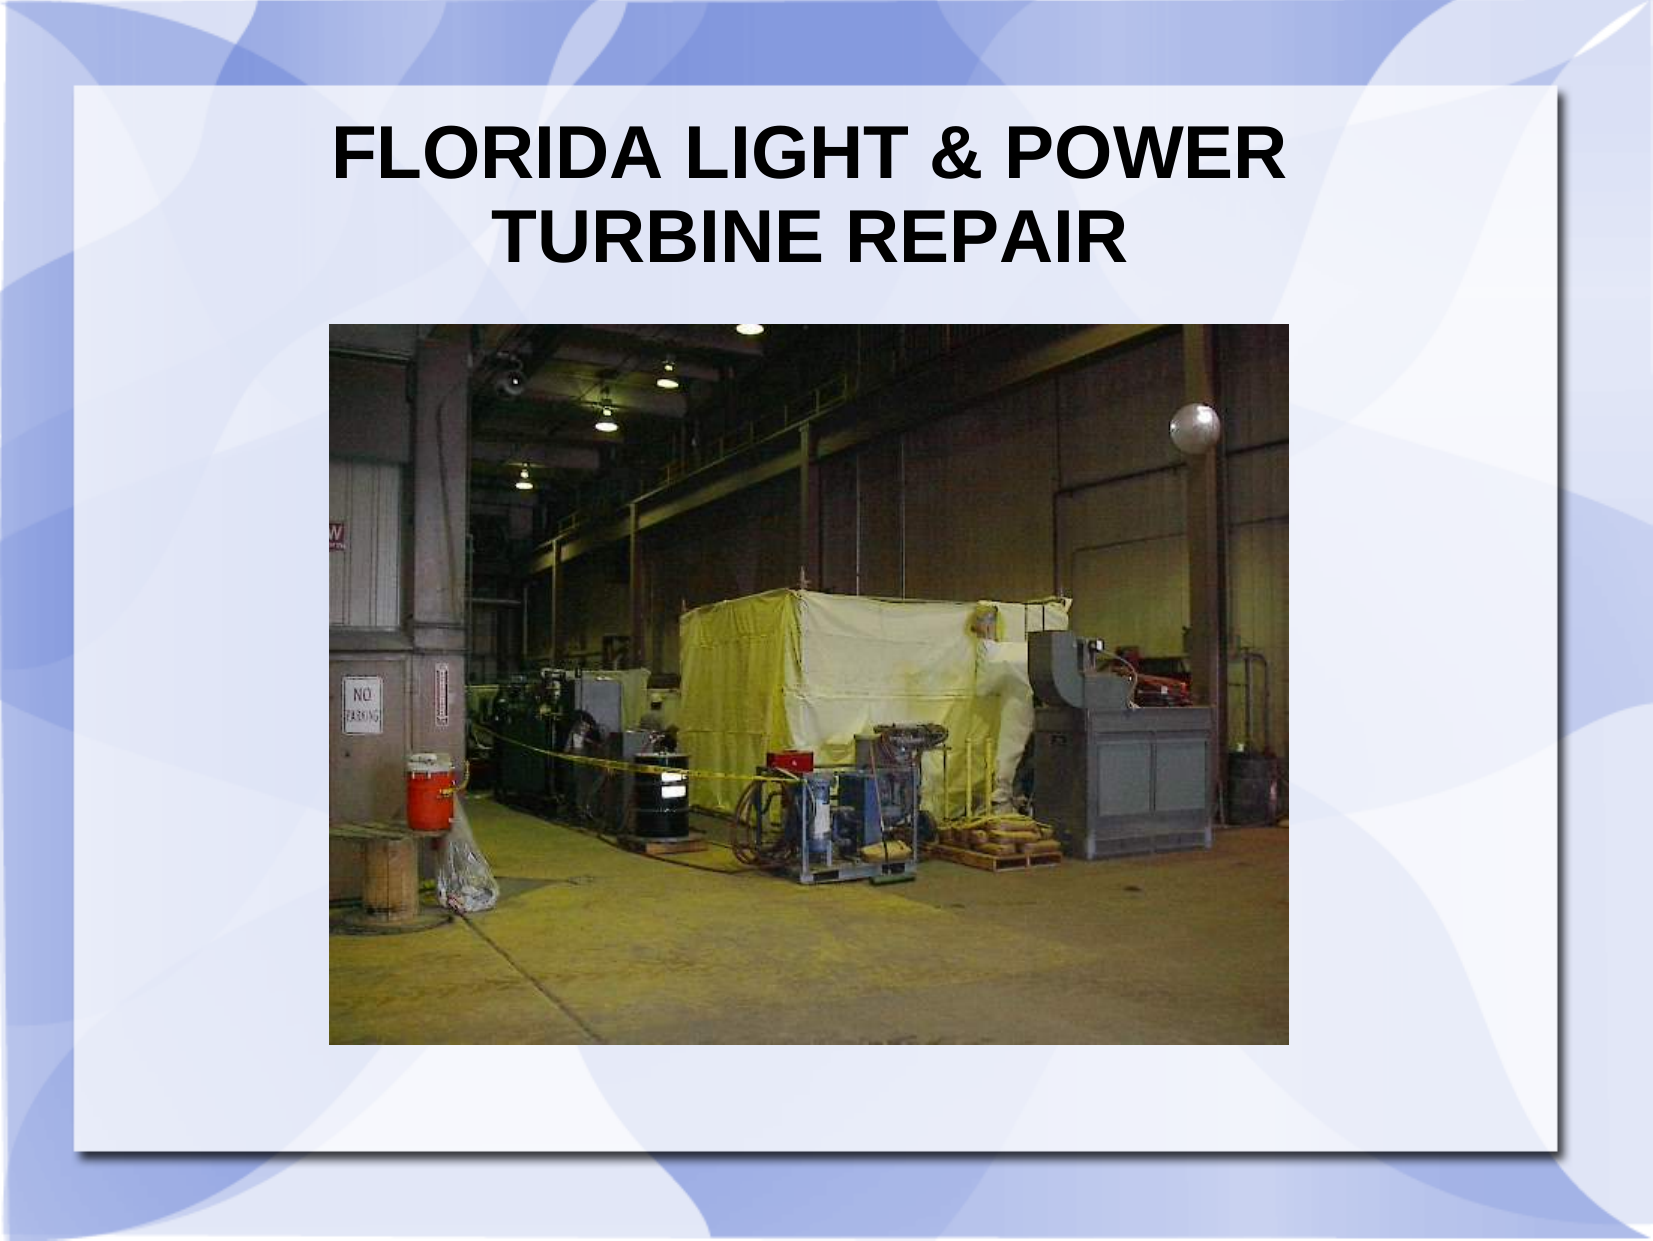

# FLORIDA LIGHT & POWER TURBINE REPAIR